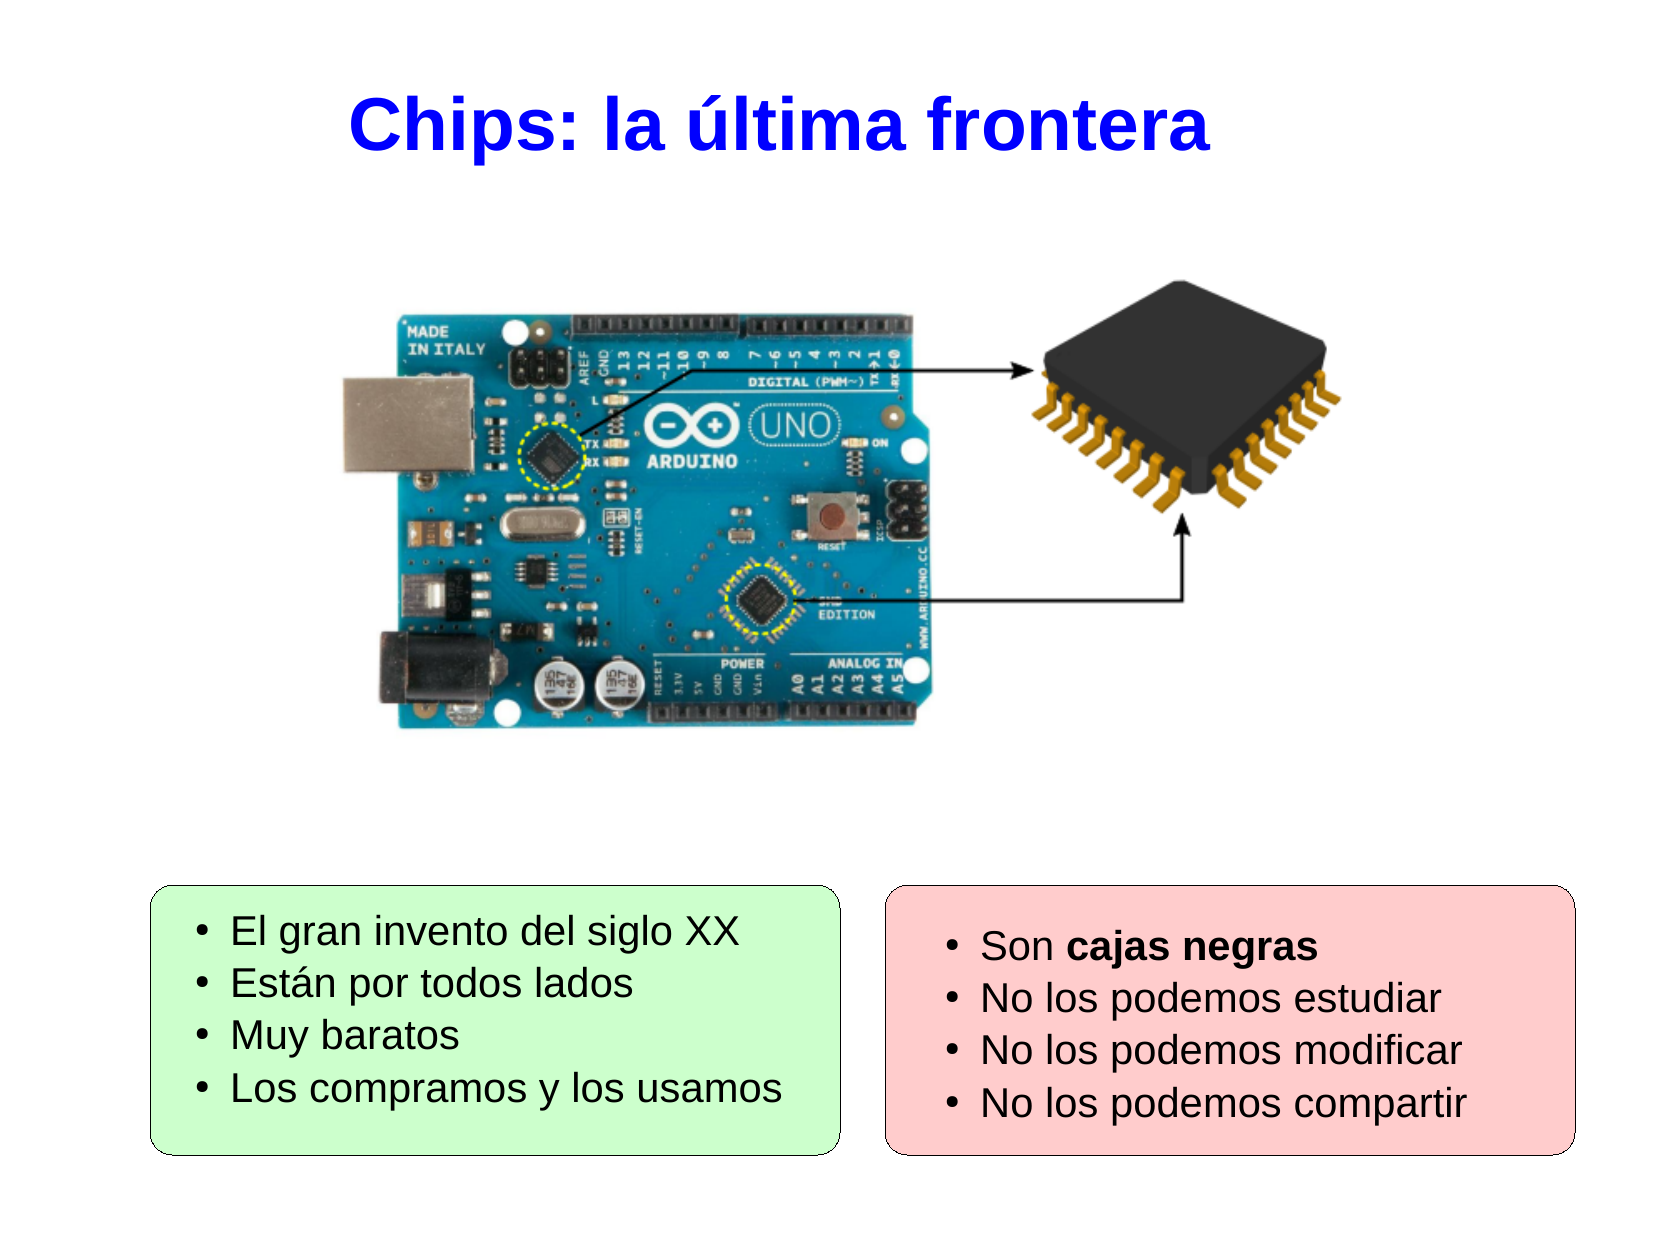

Chips: la última frontera
El gran invento del siglo XX
Están por todos lados
Muy baratos
Los compramos y los usamos
Son cajas negras
No los podemos estudiar
No los podemos modificar
No los podemos compartir